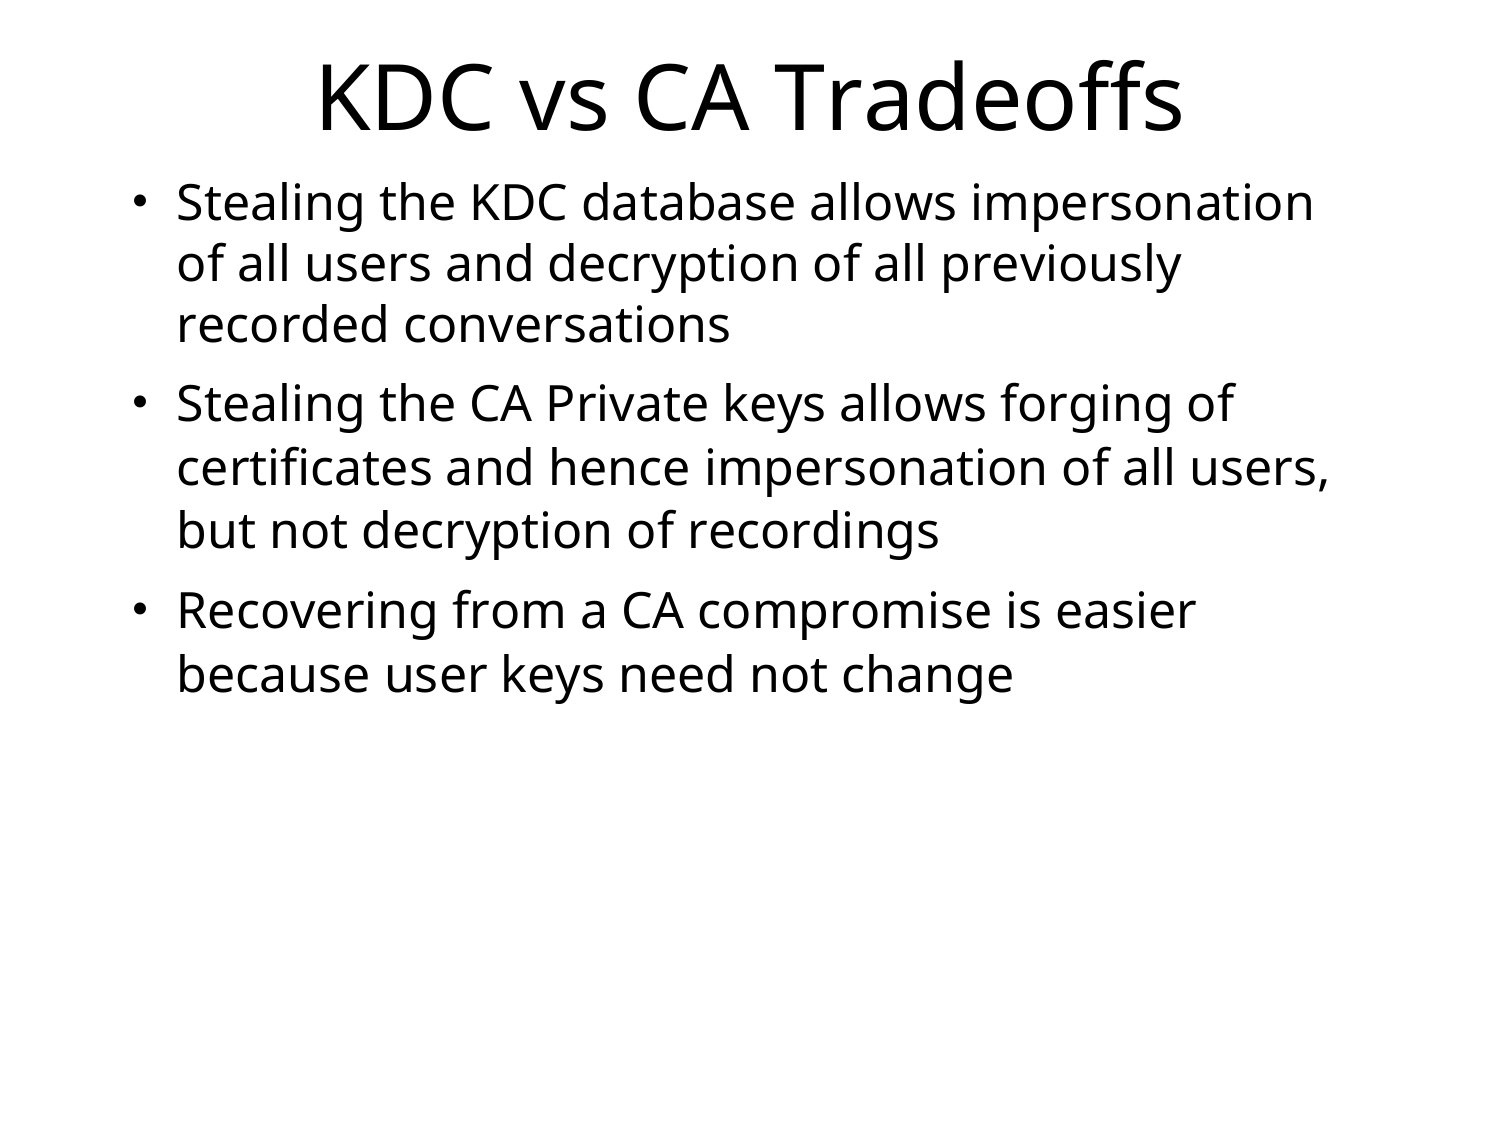

# KDC vs CA Tradeoffs
Stealing the KDC database allows impersonation of all users and decryption of all previously recorded conversations
Stealing the CA Private keys allows forging of certificates and hence impersonation of all users, but not decryption of recordings
Recovering from a CA compromise is easier because user keys need not change